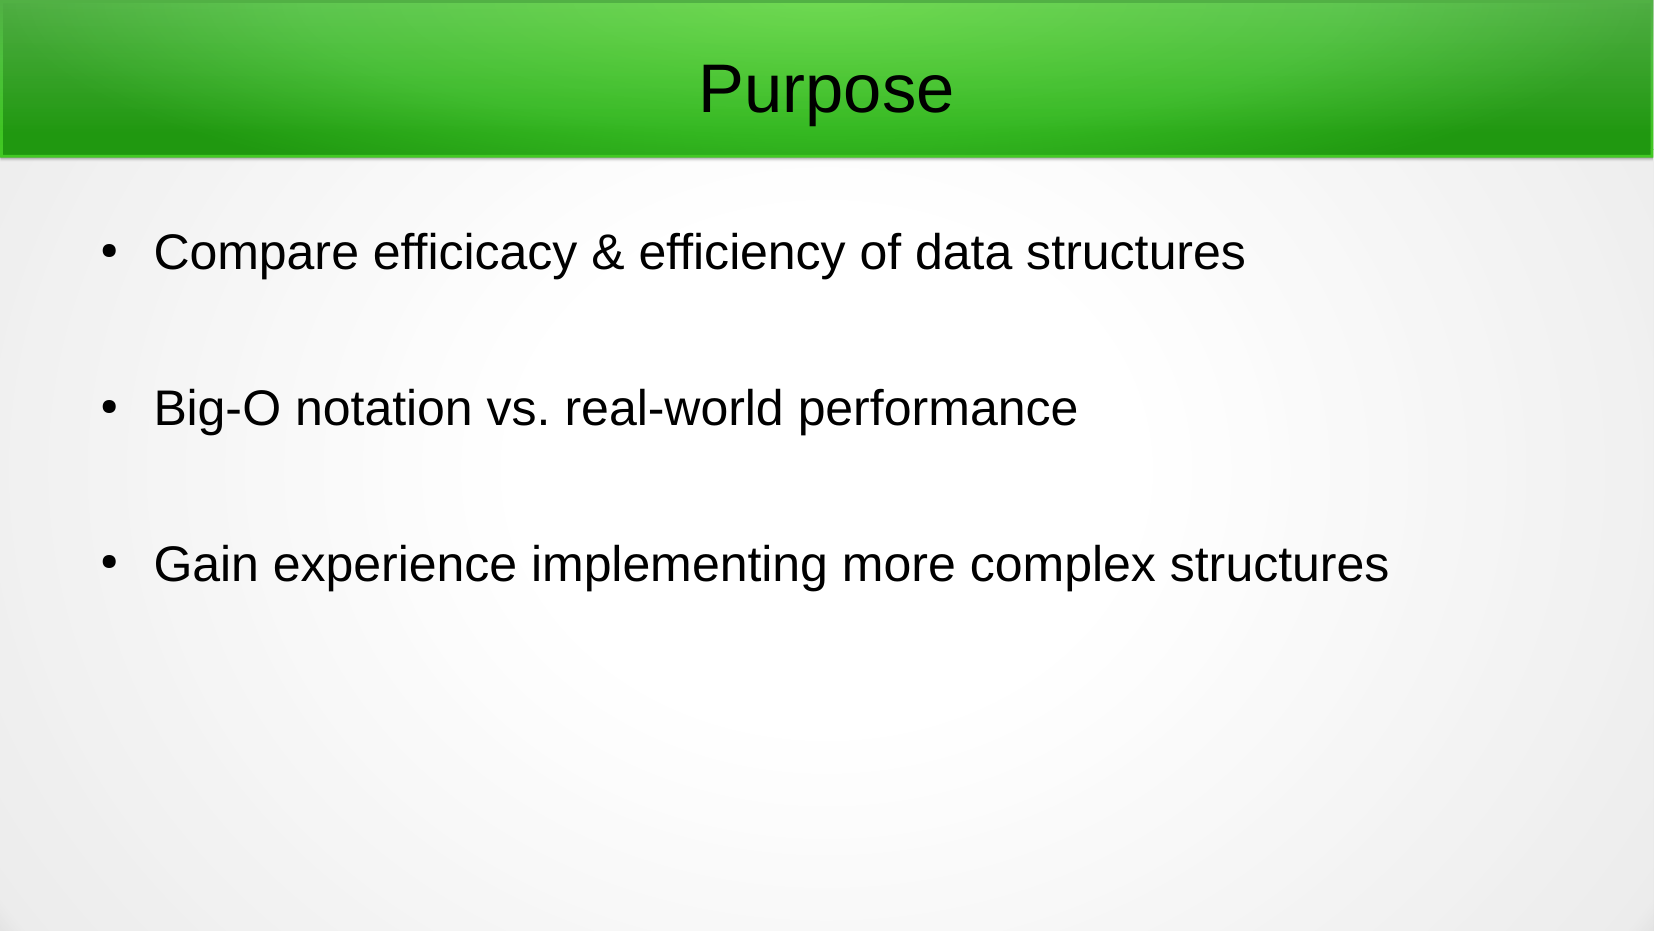

# Purpose
Compare efficicacy & efficiency of data structures
Big-O notation vs. real-world performance
Gain experience implementing more complex structures